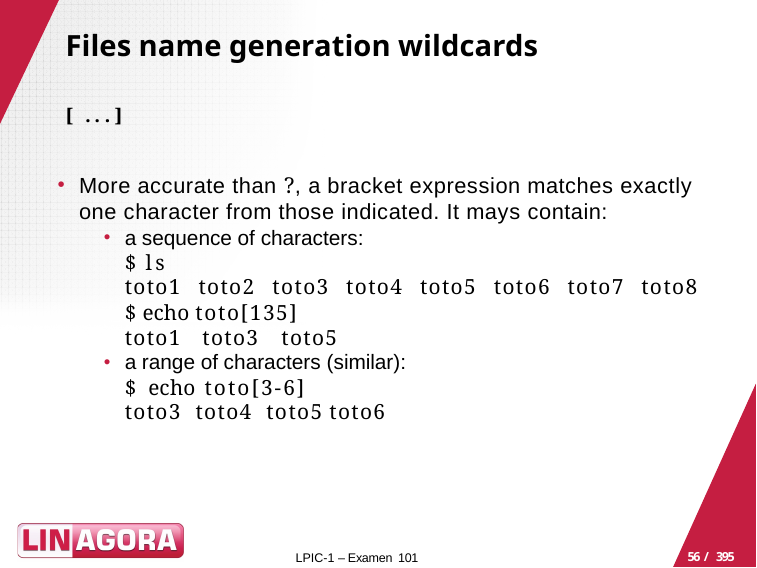

Files name generation wildcards
[ . . . ]
More accurate than ?, a bracket expression matches exactly one character from those indicated. It mays contain:
a sequence of characters:
$ ls
toto1	toto2	toto3	toto4	toto5	toto6	toto7	toto8
$ echo toto[135]
toto1 toto3 toto5
a range of characters (similar):
$ echo toto[3-6]
toto3 toto4 toto5 toto6
LPIC-1 – Examen 101